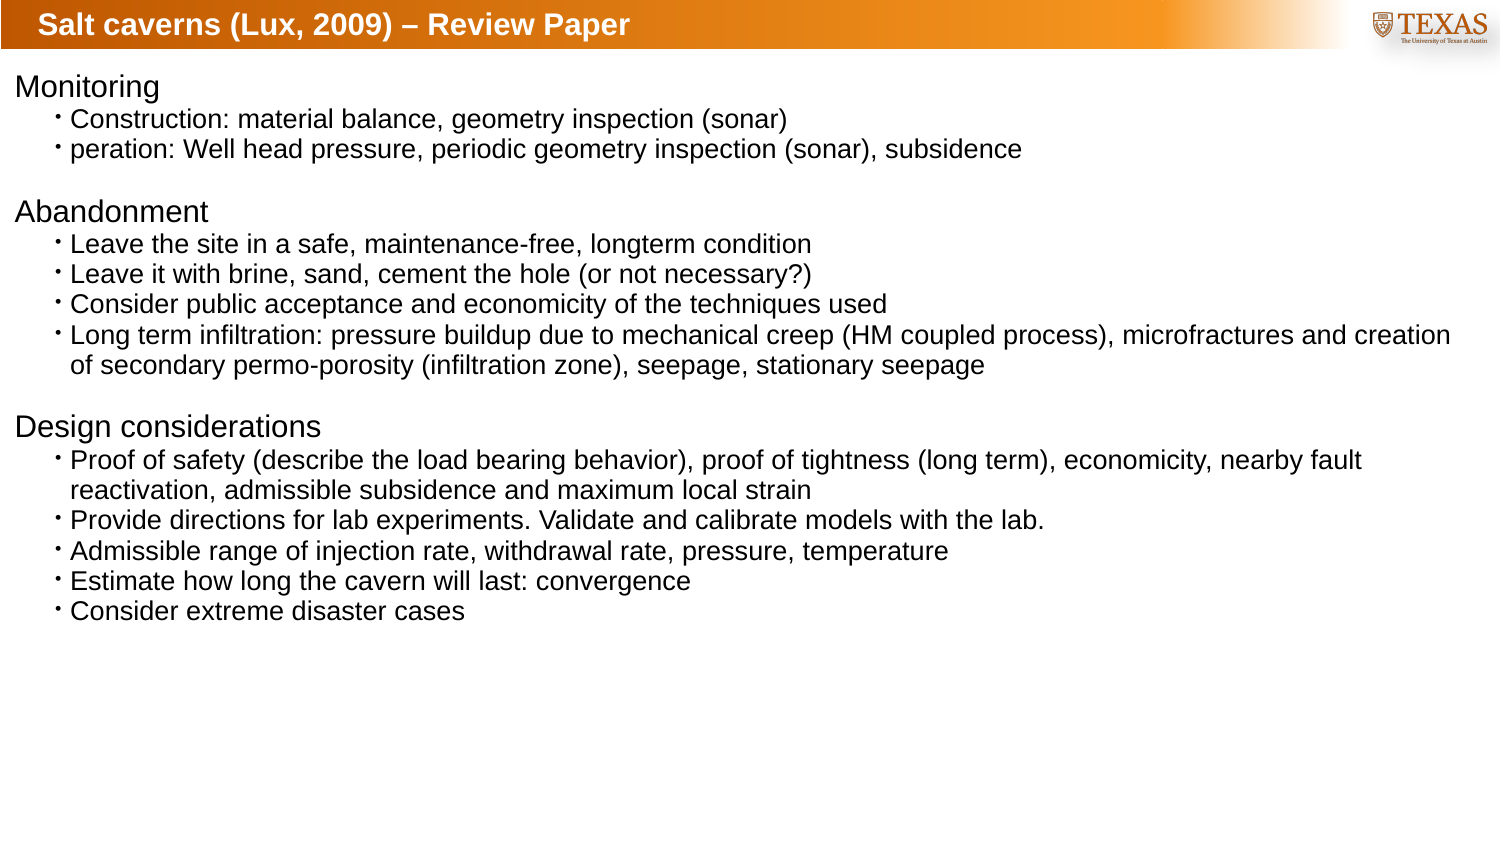

# Salt caverns (Lux, 2009) – Review Paper
Monitoring
Construction: material balance, geometry inspection (sonar)
peration: Well head pressure, periodic geometry inspection (sonar), subsidence
Abandonment
Leave the site in a safe, maintenance-free, longterm condition
Leave it with brine, sand, cement the hole (or not necessary?)
Consider public acceptance and economicity of the techniques used
Long term infiltration: pressure buildup due to mechanical creep (HM coupled process), microfractures and creation of secondary permo-porosity (infiltration zone), seepage, stationary seepage
Design considerations
Proof of safety (describe the load bearing behavior), proof of tightness (long term), economicity, nearby fault reactivation, admissible subsidence and maximum local strain
Provide directions for lab experiments. Validate and calibrate models with the lab.
Admissible range of injection rate, withdrawal rate, pressure, temperature
Estimate how long the cavern will last: convergence
Consider extreme disaster cases